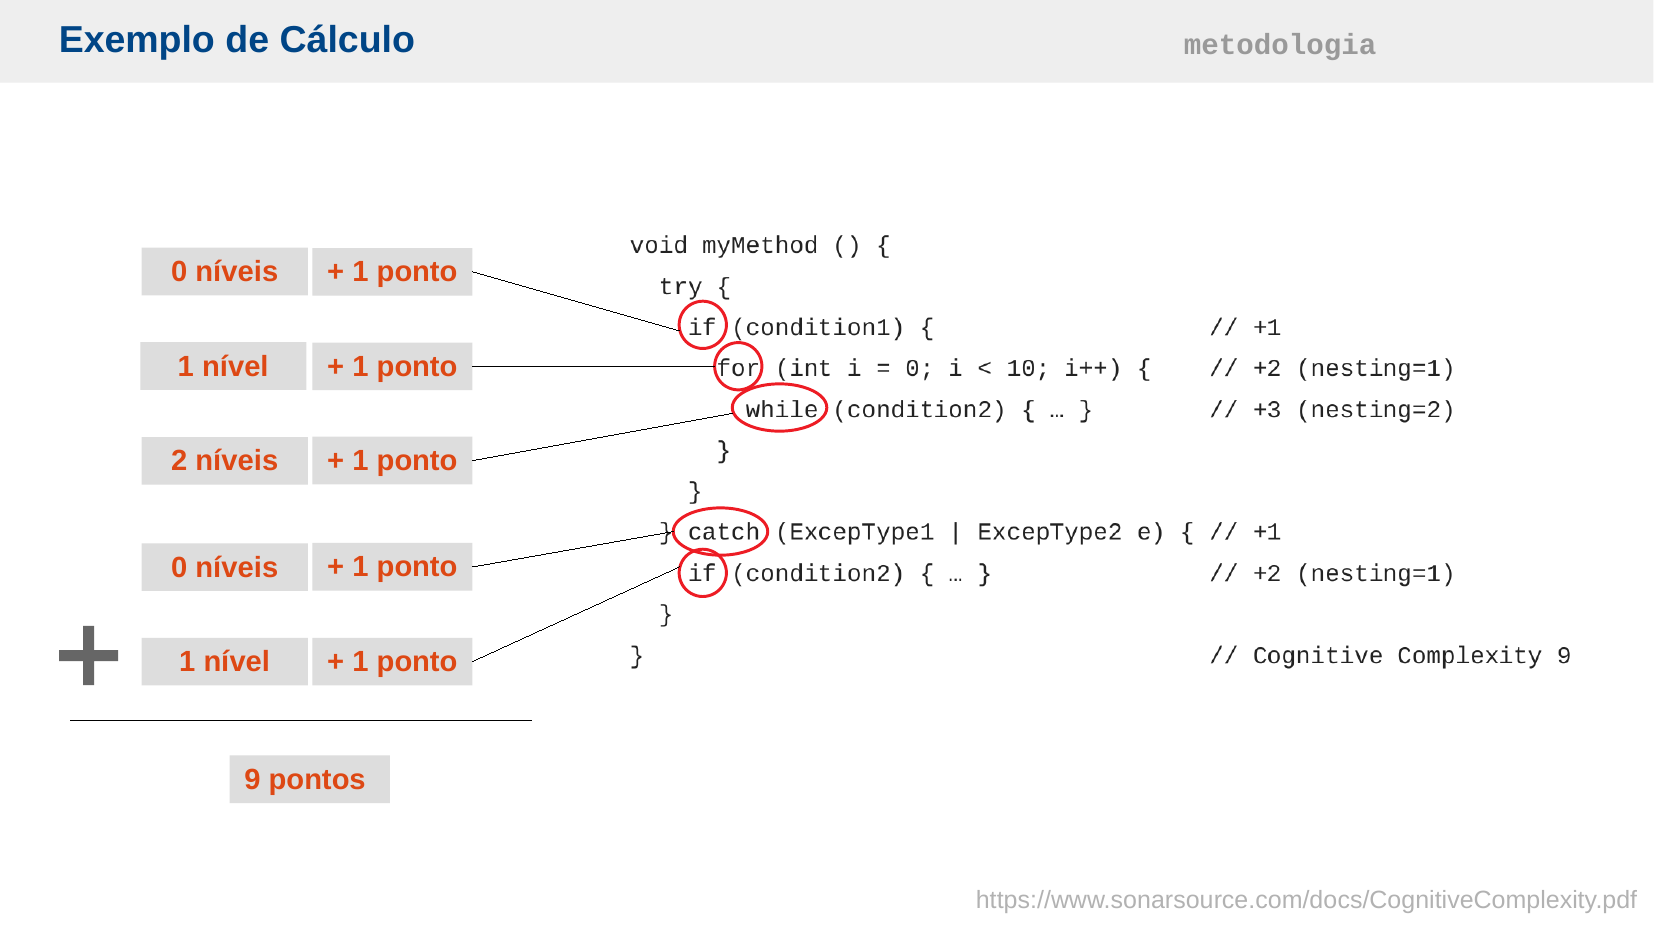

# Exemplo de Cálculo
metodologia
0 níveis
+ 1 ponto
1 nível
+ 1 ponto
+ 1 ponto
2 níveis
+ 1 ponto
0 níveis
1 nível
+ 1 ponto
9 pontos
https://www.sonarsource.com/docs/CognitiveComplexity.pdf